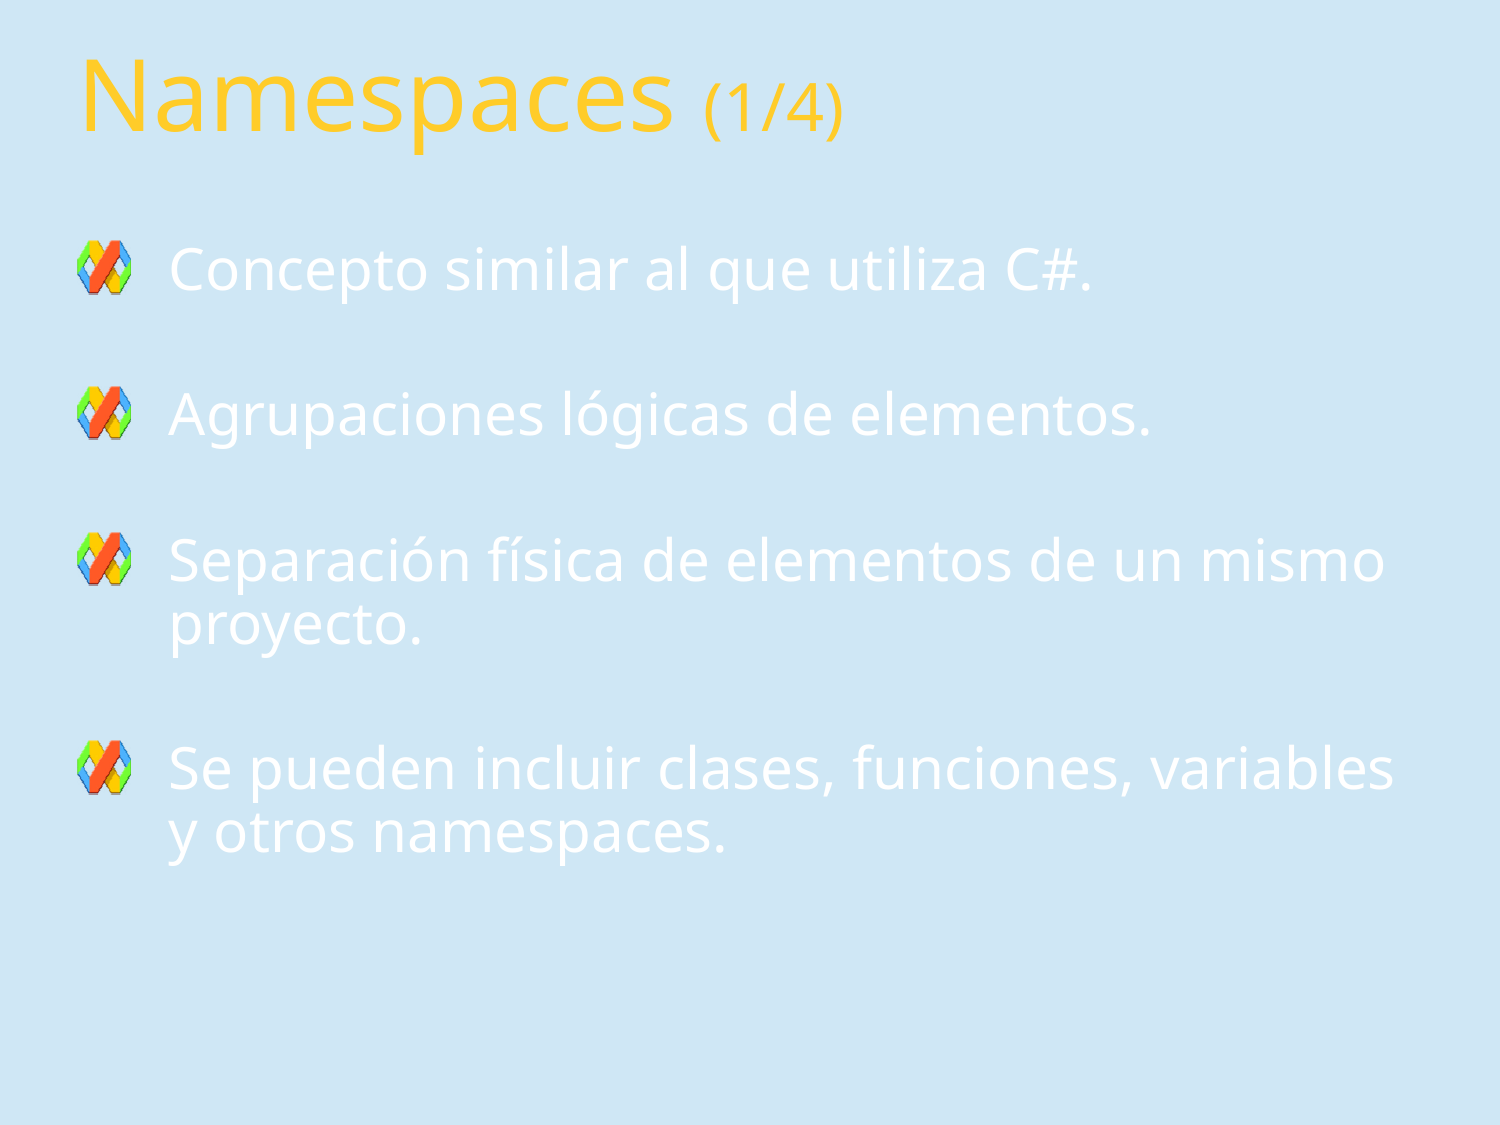

# Namespaces (1/4)
Concepto similar al que utiliza C#.
Agrupaciones lógicas de elementos.
Separación física de elementos de un mismo proyecto.
Se pueden incluir clases, funciones, variables y otros namespaces.